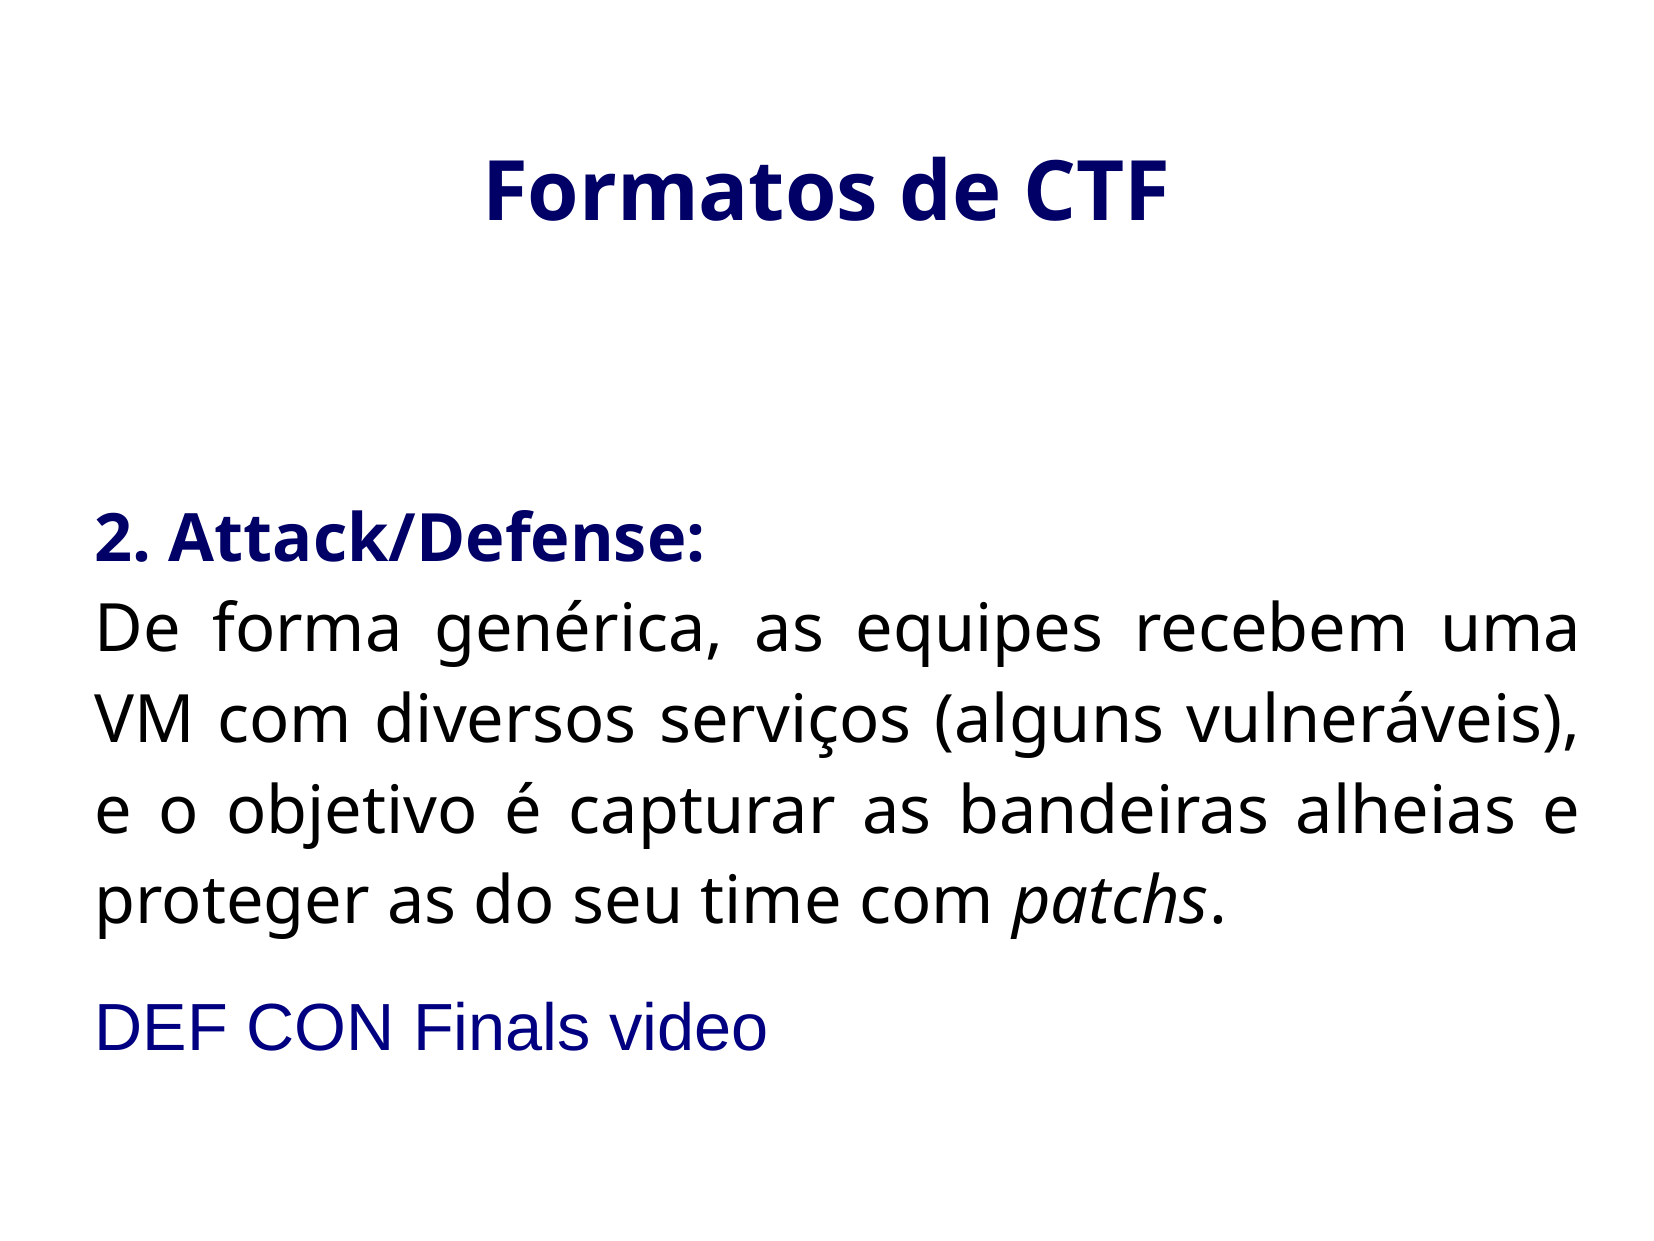

# Formatos de CTF
2. Attack/Defense:
De forma genérica, as equipes recebem uma VM com diversos serviços (alguns vulneráveis), e o objetivo é capturar as bandeiras alheias e proteger as do seu time com patchs.
DEF CON Finals video